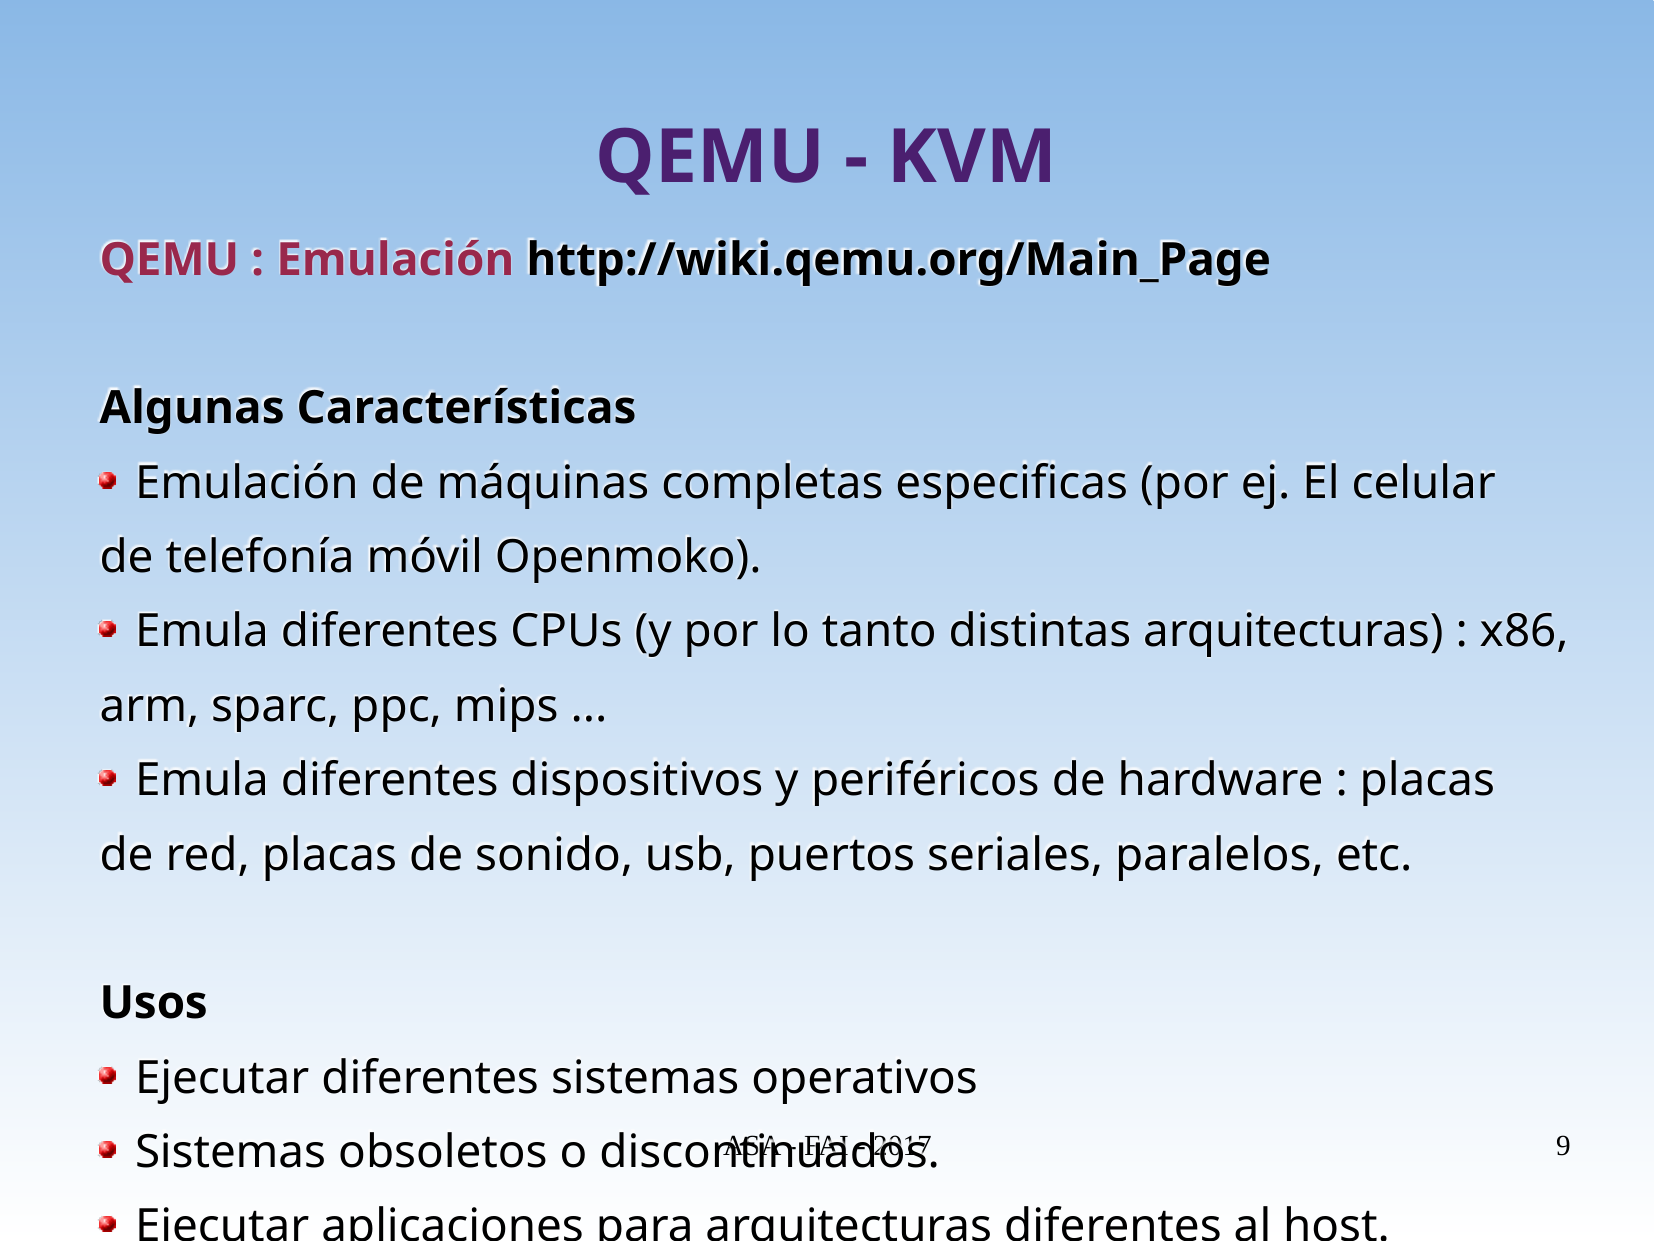

# QEMU - KVM
QEMU : Emulación http://wiki.qemu.org/Main_Page
Algunas Características
Emulación de máquinas completas especificas (por ej. El celular
de telefonía móvil Openmoko).
Emula diferentes CPUs (y por lo tanto distintas arquitecturas) : x86,
arm, sparc, ppc, mips ...
Emula diferentes dispositivos y periféricos de hardware : placas
de red, placas de sonido, usb, puertos seriales, paralelos, etc.
Usos
Ejecutar diferentes sistemas operativos
Sistemas obsoletos o discontinuados.
Ejecutar aplicaciones para arquitecturas diferentes al host.
Desarrollo y debugging del kernel Linux, distribuciones, u otras
aplicaciones que utilicen HW.
ASA - FAI - 2017
9